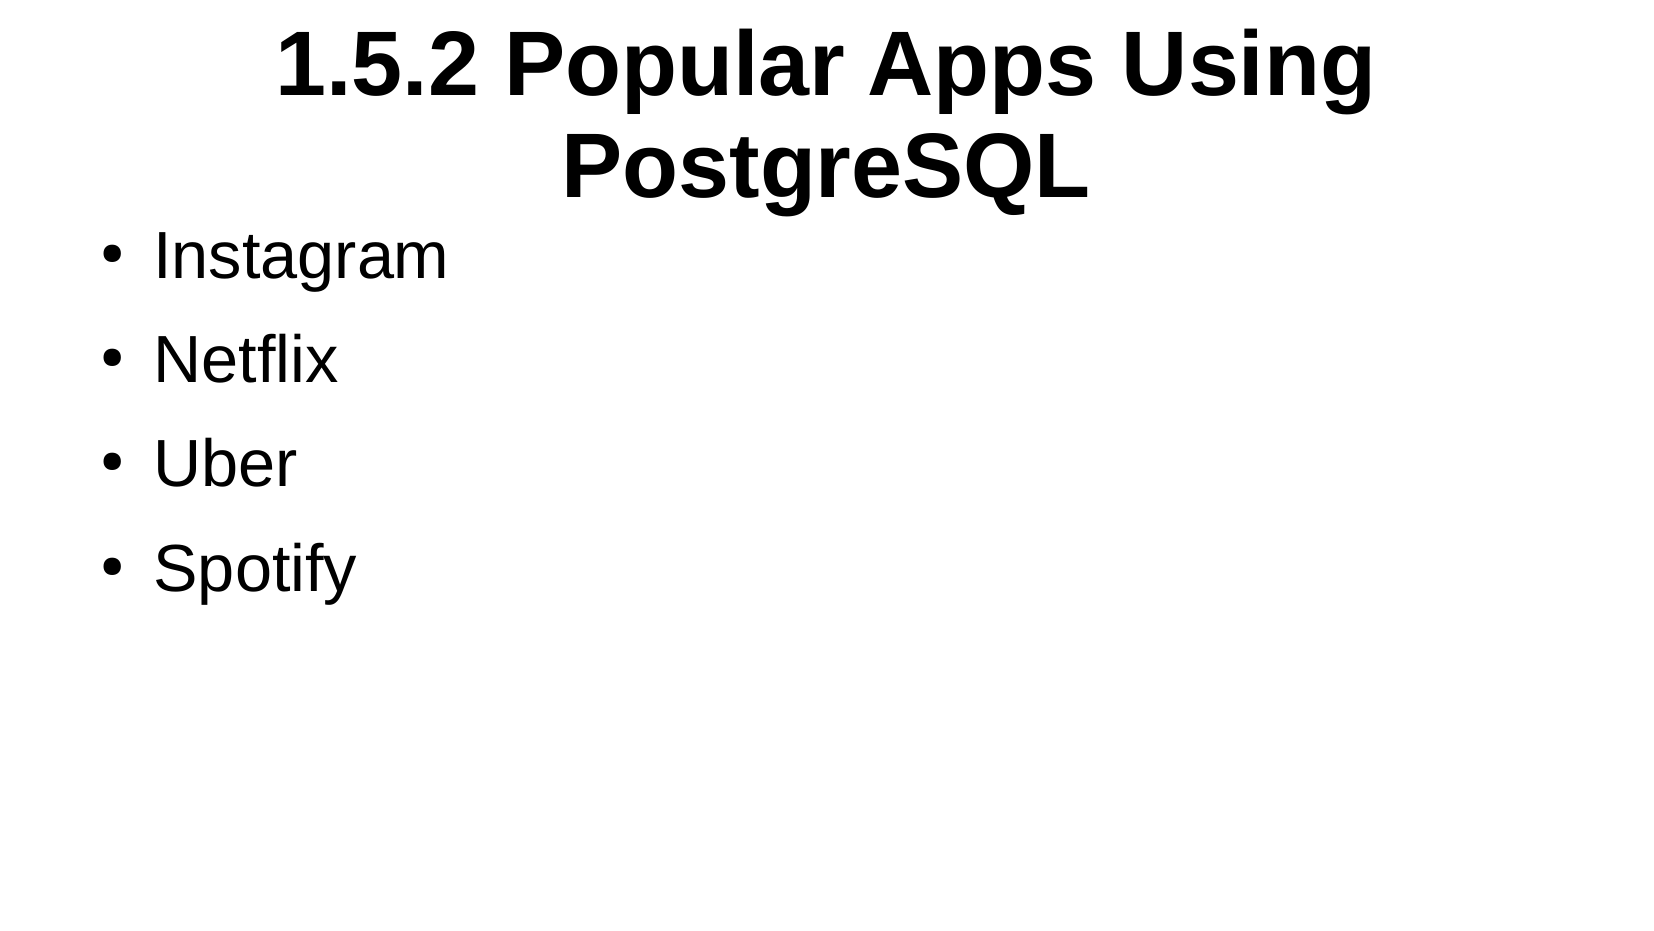

# 1.5.2 Popular Apps Using PostgreSQL
Instagram
Netflix
Uber
Spotify